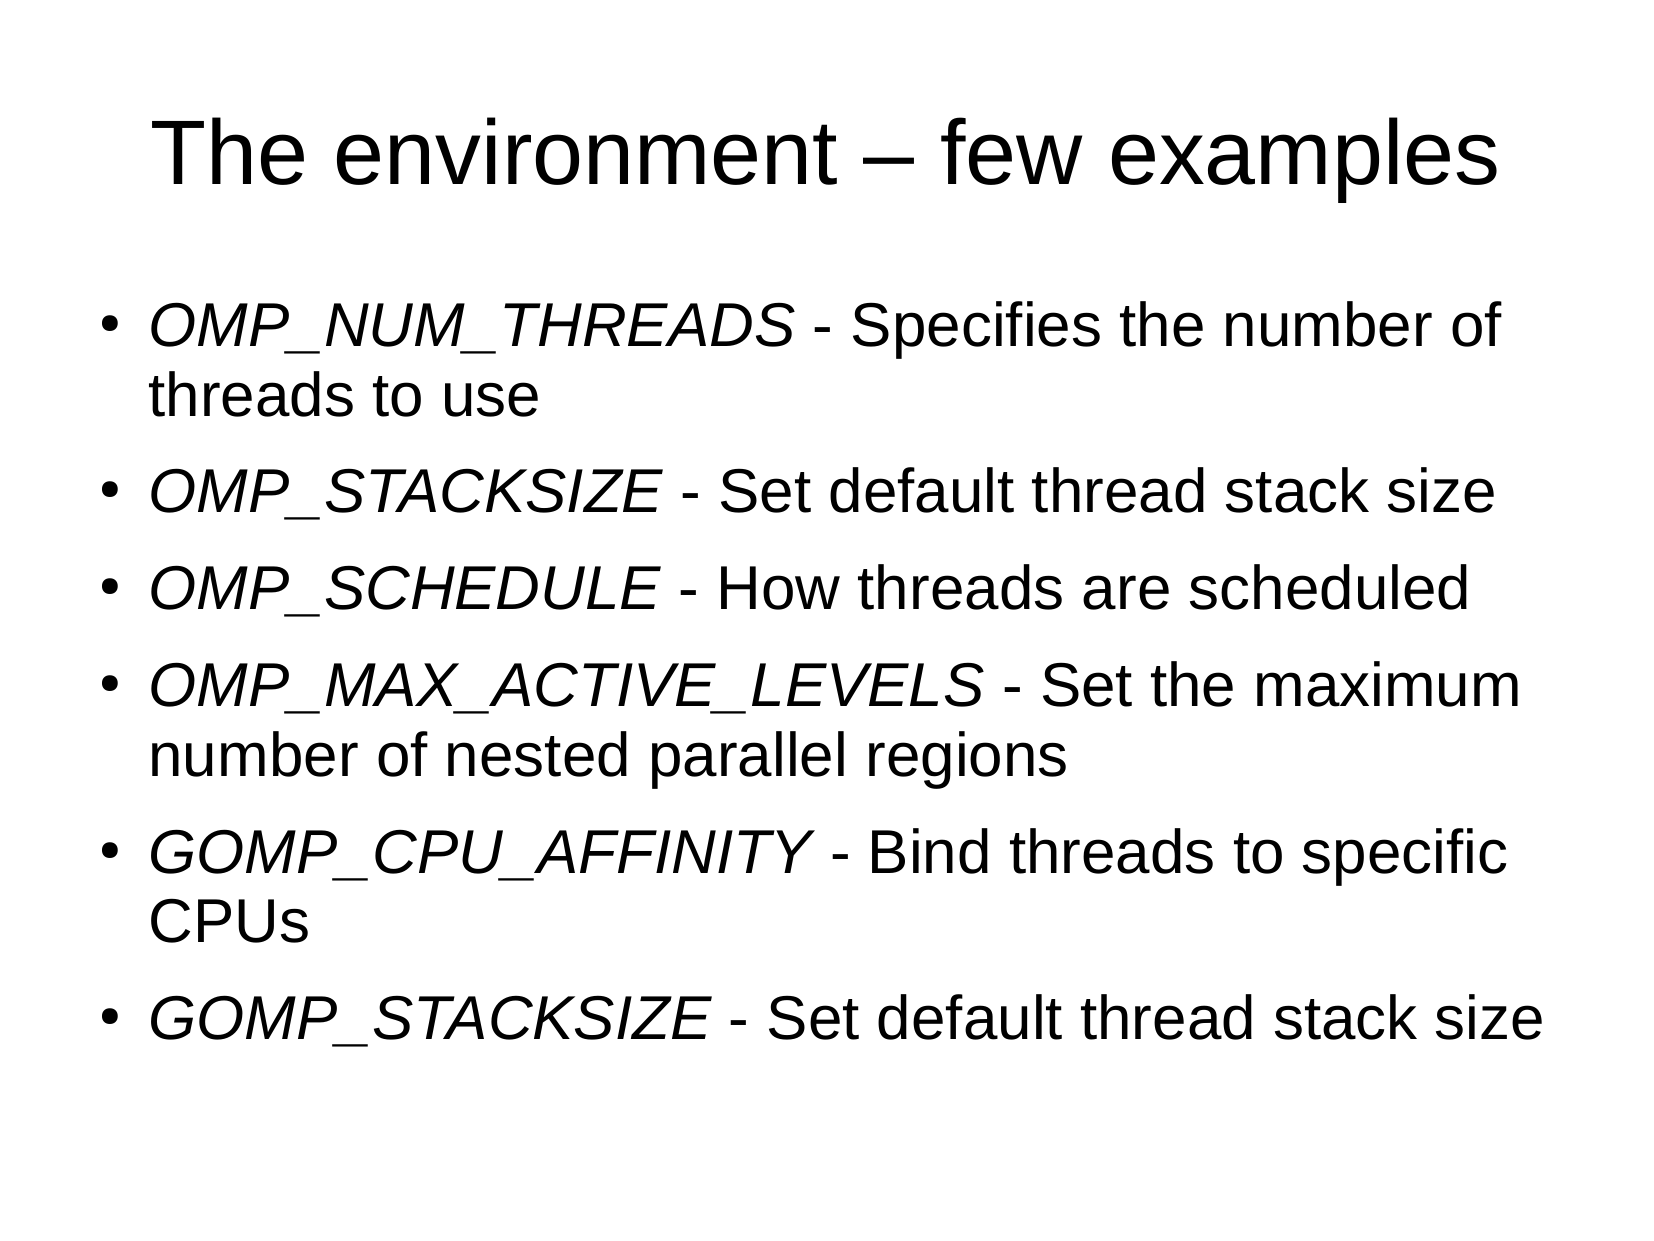

# The environment – few examples
OMP_NUM_THREADS - Specifies the number of threads to use
OMP_STACKSIZE - Set default thread stack size
OMP_SCHEDULE - How threads are scheduled
OMP_MAX_ACTIVE_LEVELS - Set the maximum number of nested parallel regions
GOMP_CPU_AFFINITY - Bind threads to specific CPUs
GOMP_STACKSIZE - Set default thread stack size